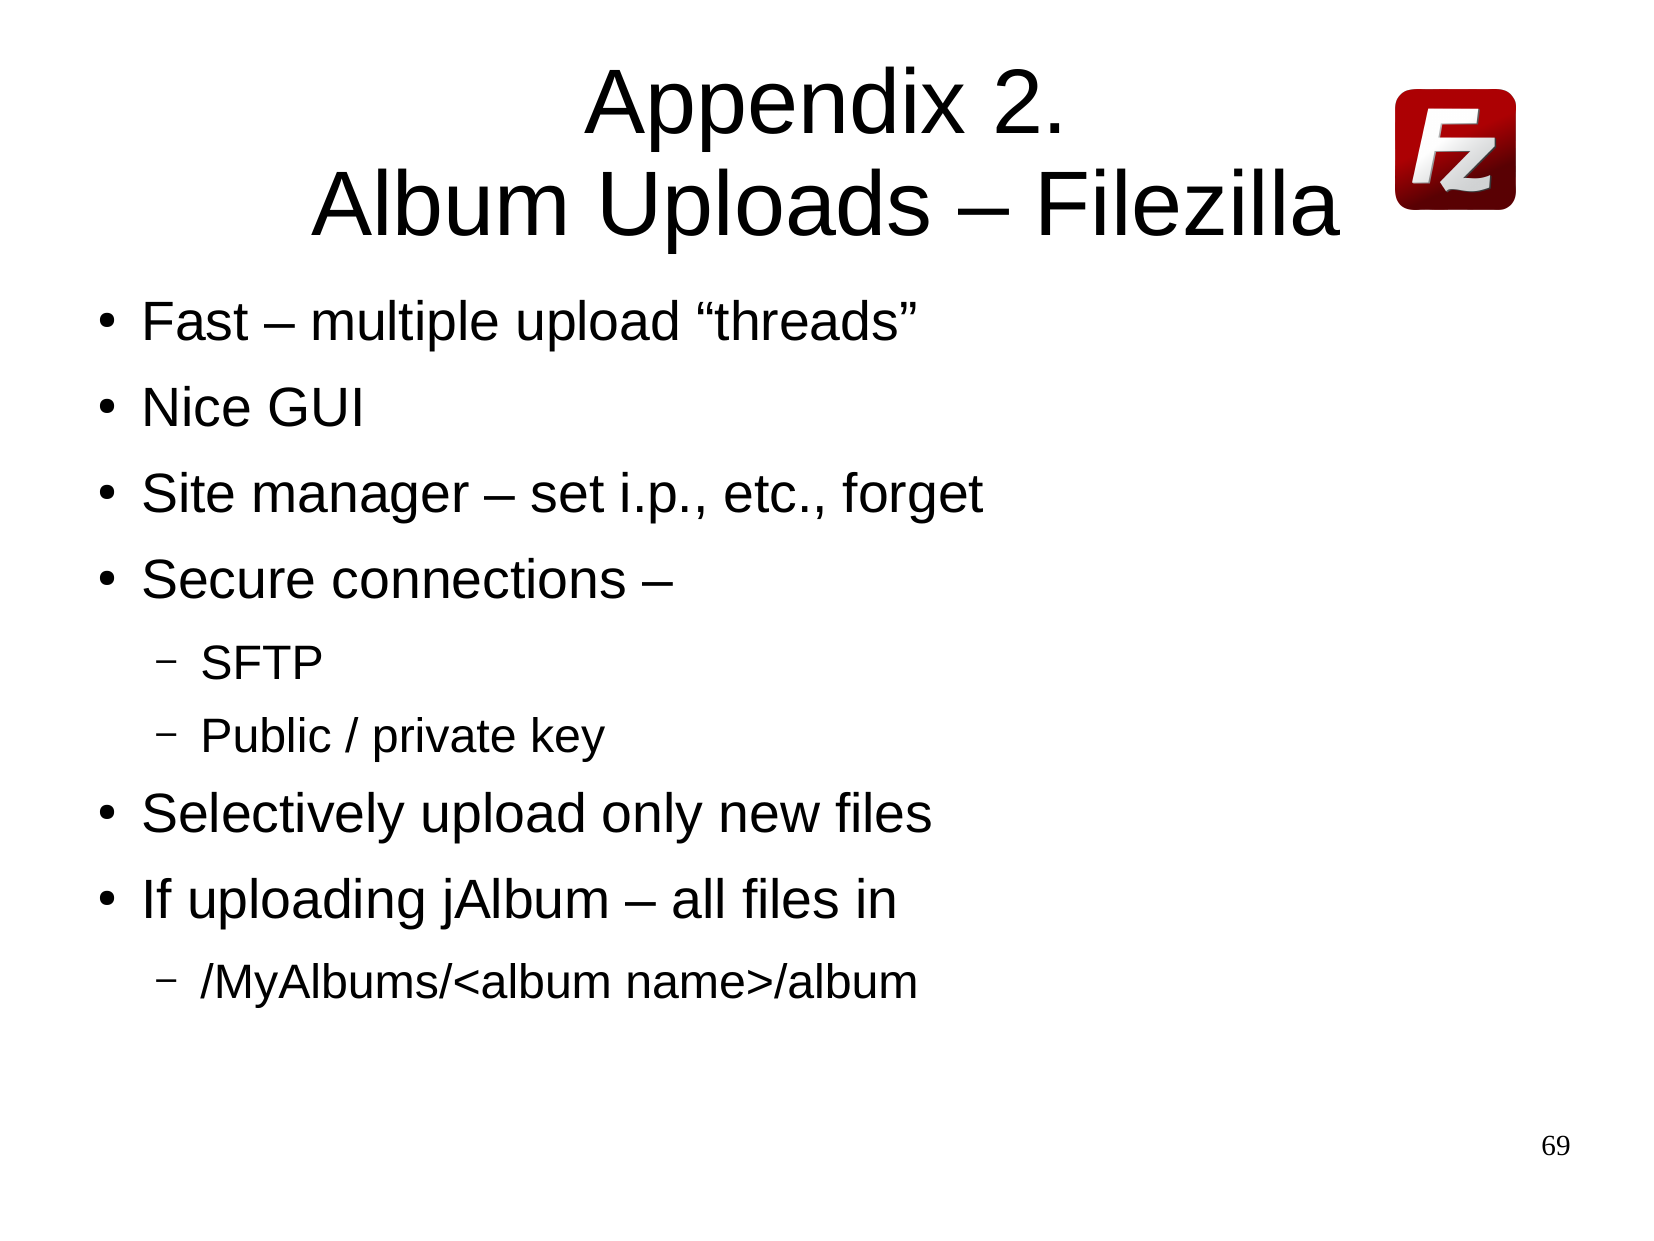

# Appendix 2. Album Uploads – Filezilla
Fast – multiple upload “threads”
Nice GUI
Site manager – set i.p., etc., forget
Secure connections –
SFTP
Public / private key
Selectively upload only new files
If uploading jAlbum – all files in
/MyAlbums/<album name>/album
69